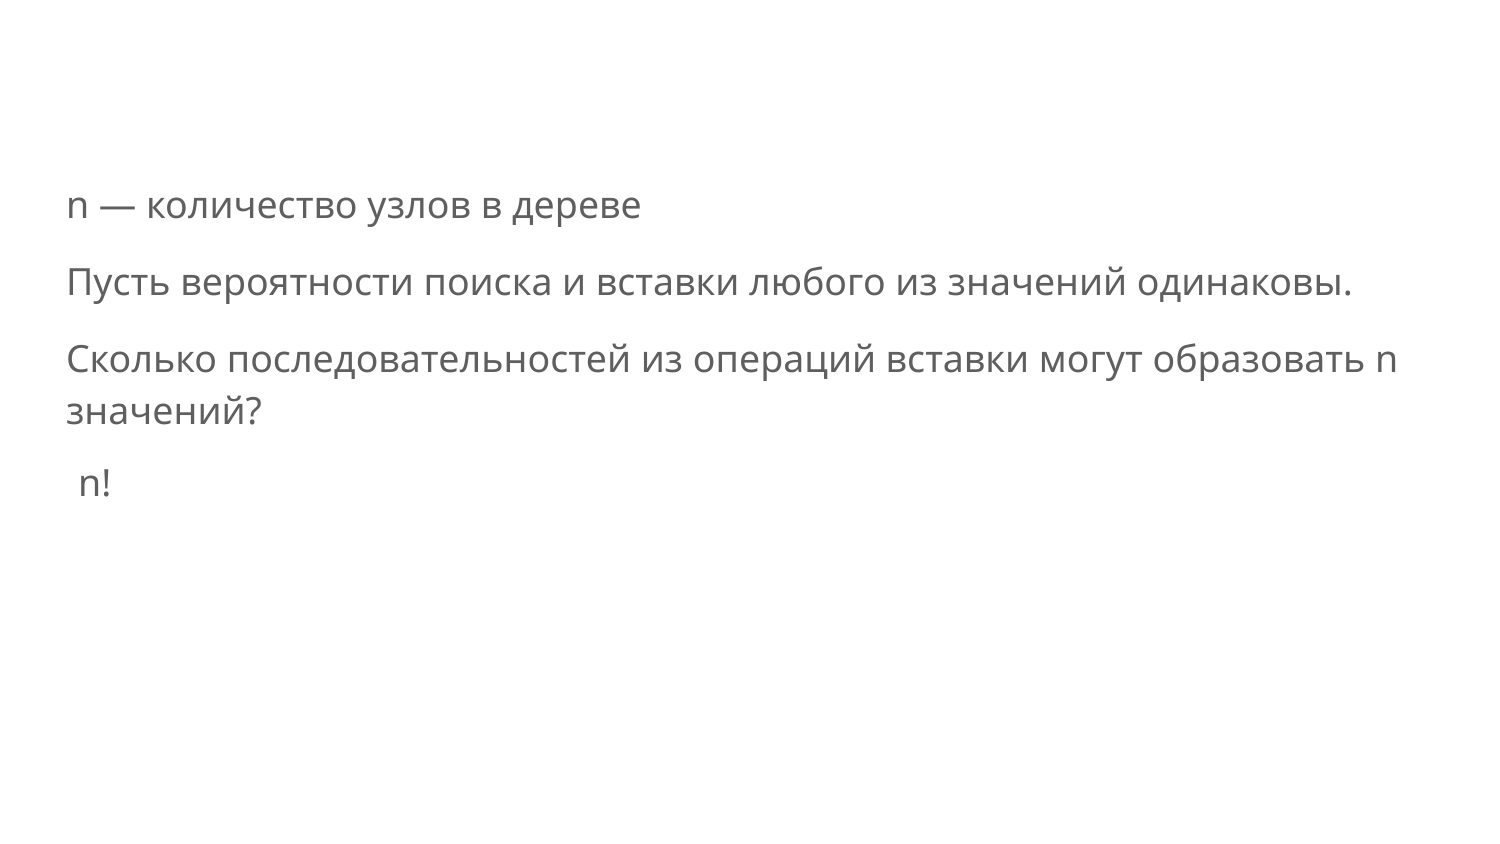

#
n — количество узлов в дереве
Пусть вероятности поиска и вставки любого из значений одинаковы.
Сколько последовательностей из операций вставки могут образовать n значений?
n!